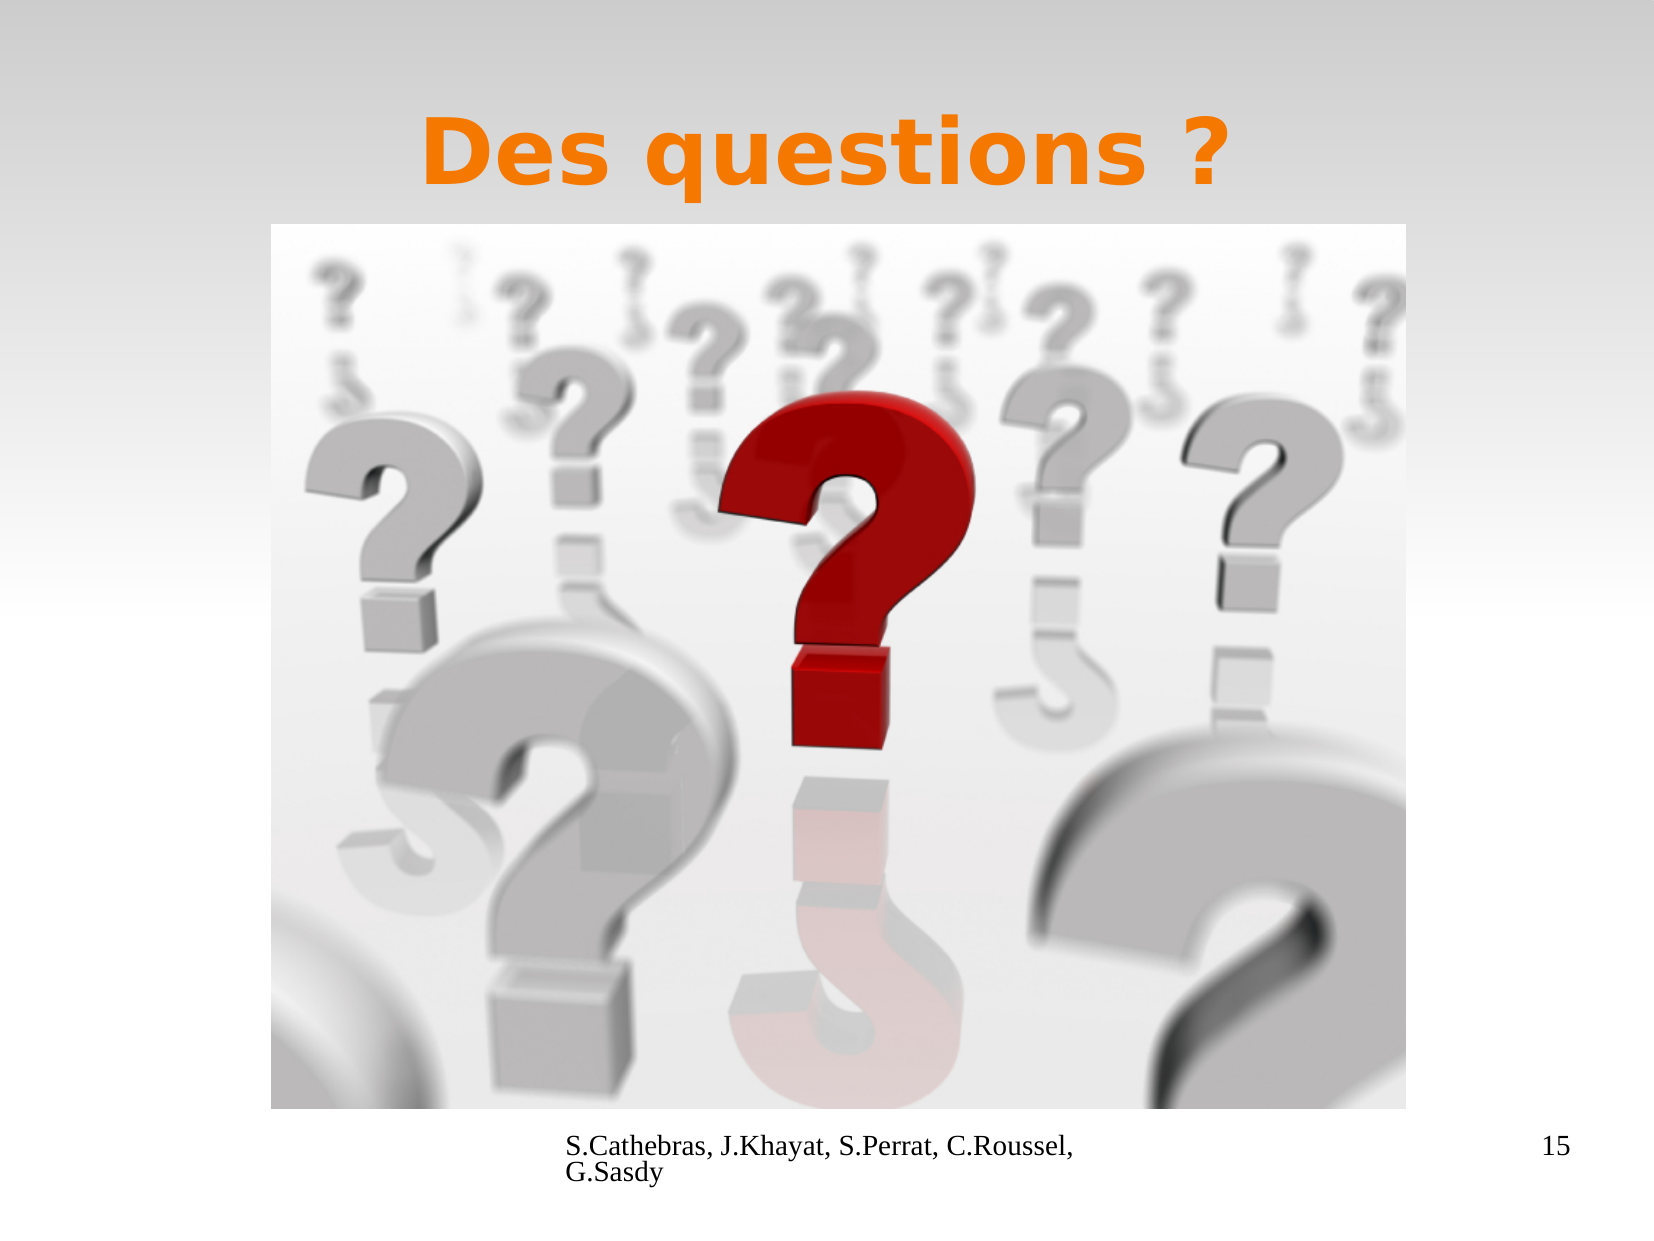

# Des questions ?
S.Cathebras, J.Khayat, S.Perrat, C.Roussel, G.Sasdy
15